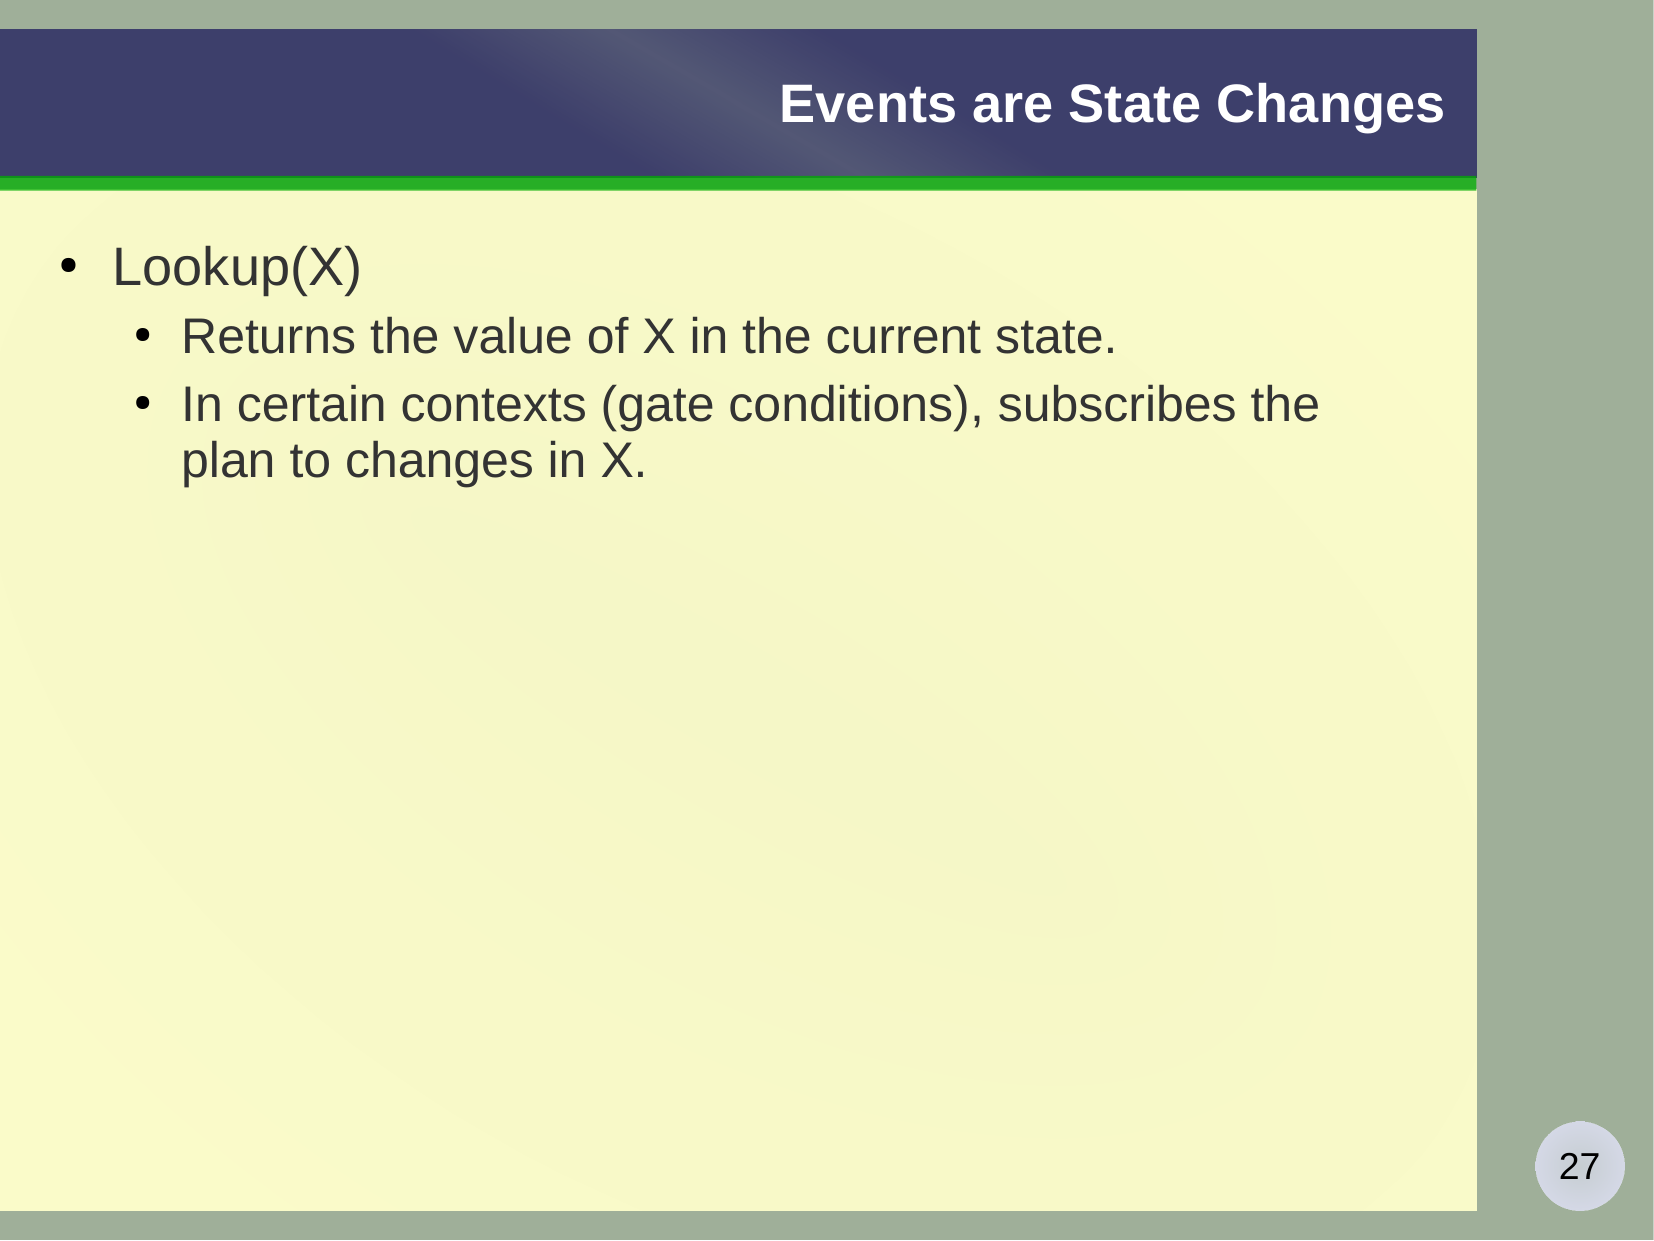

# Events are State Changes
Lookup(X)
Returns the value of X in the current state.
In certain contexts (gate conditions), subscribes the plan to changes in X.